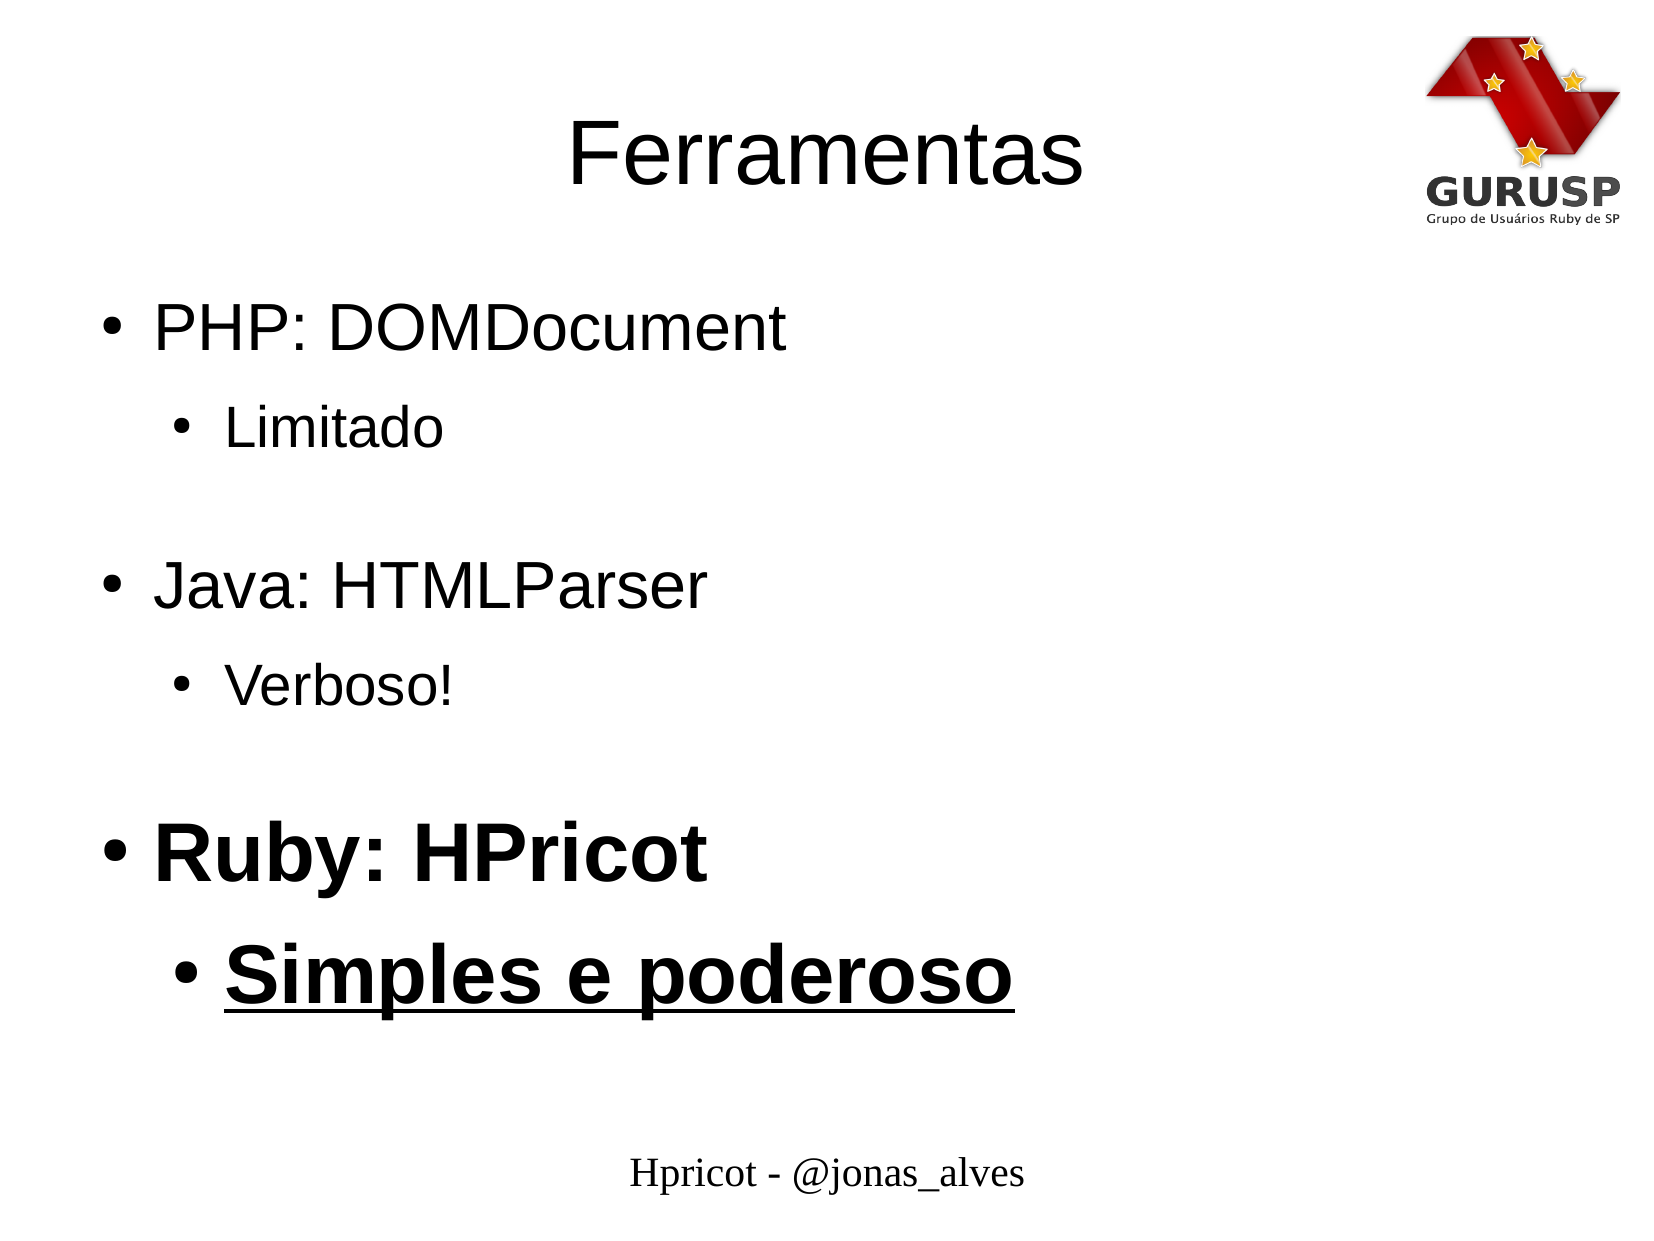

# Ferramentas
PHP: DOMDocument
Limitado
Java: HTMLParser
Verboso!
Ruby: HPricot
Simples e poderoso